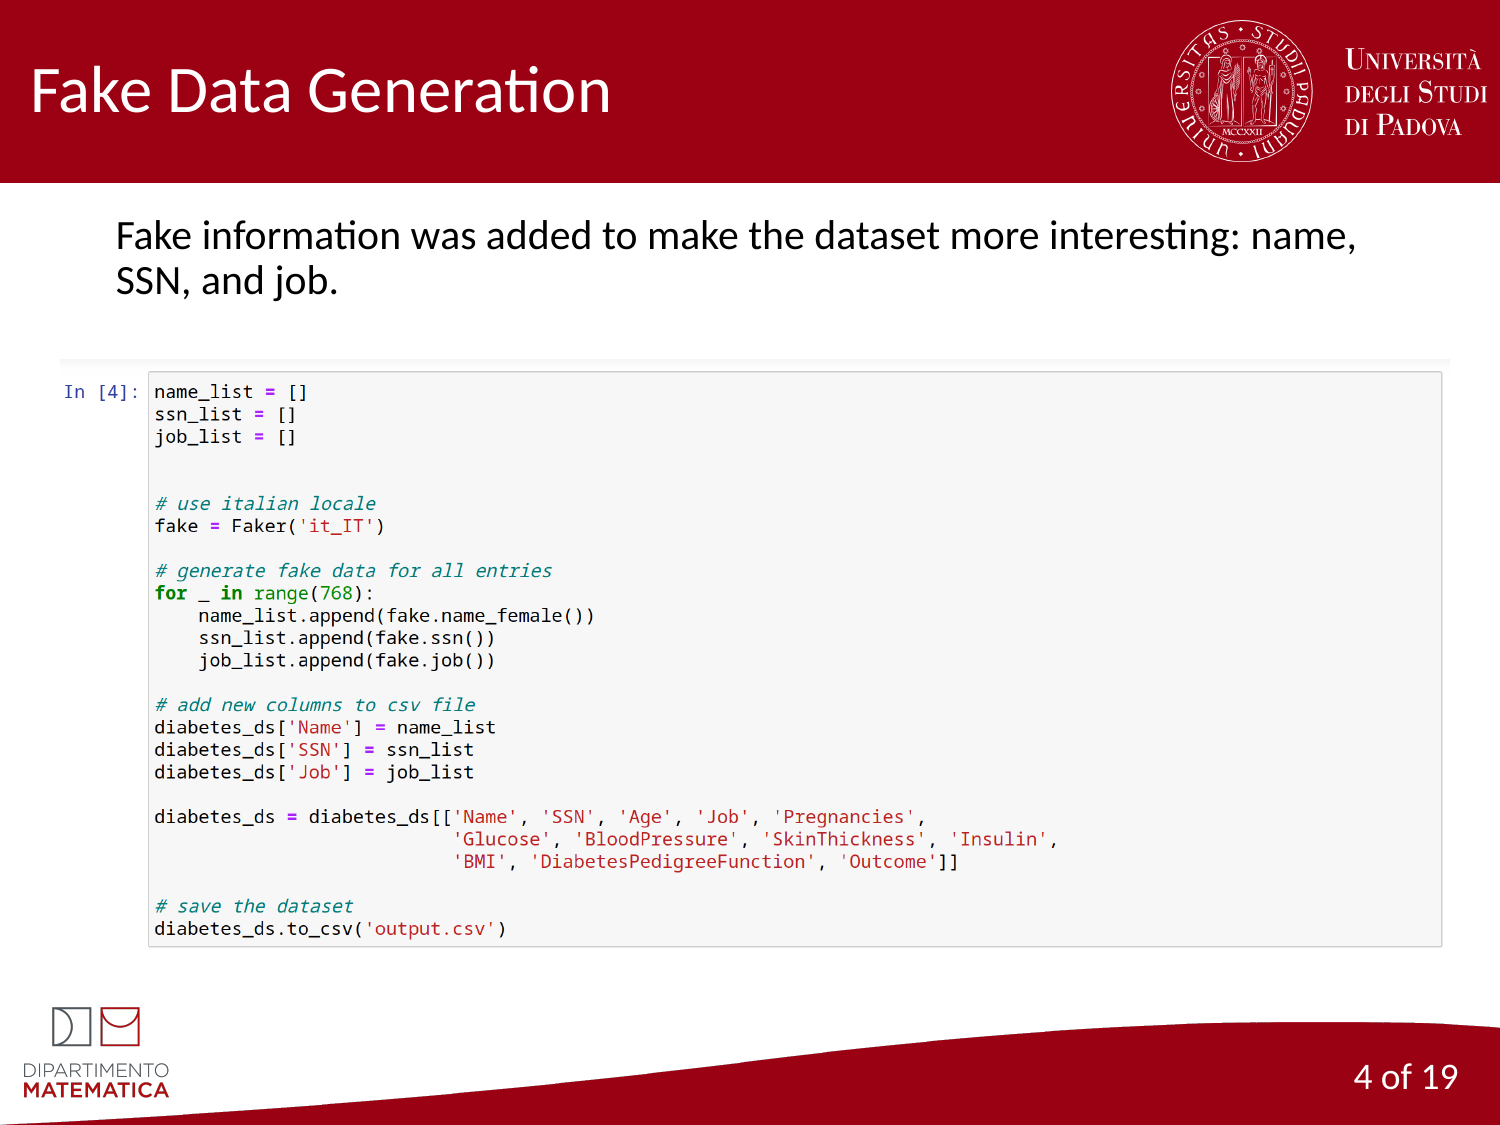

# Fake Data Generation
Fake information was added to make the dataset more interesting: name, SSN, and job.
 of 19